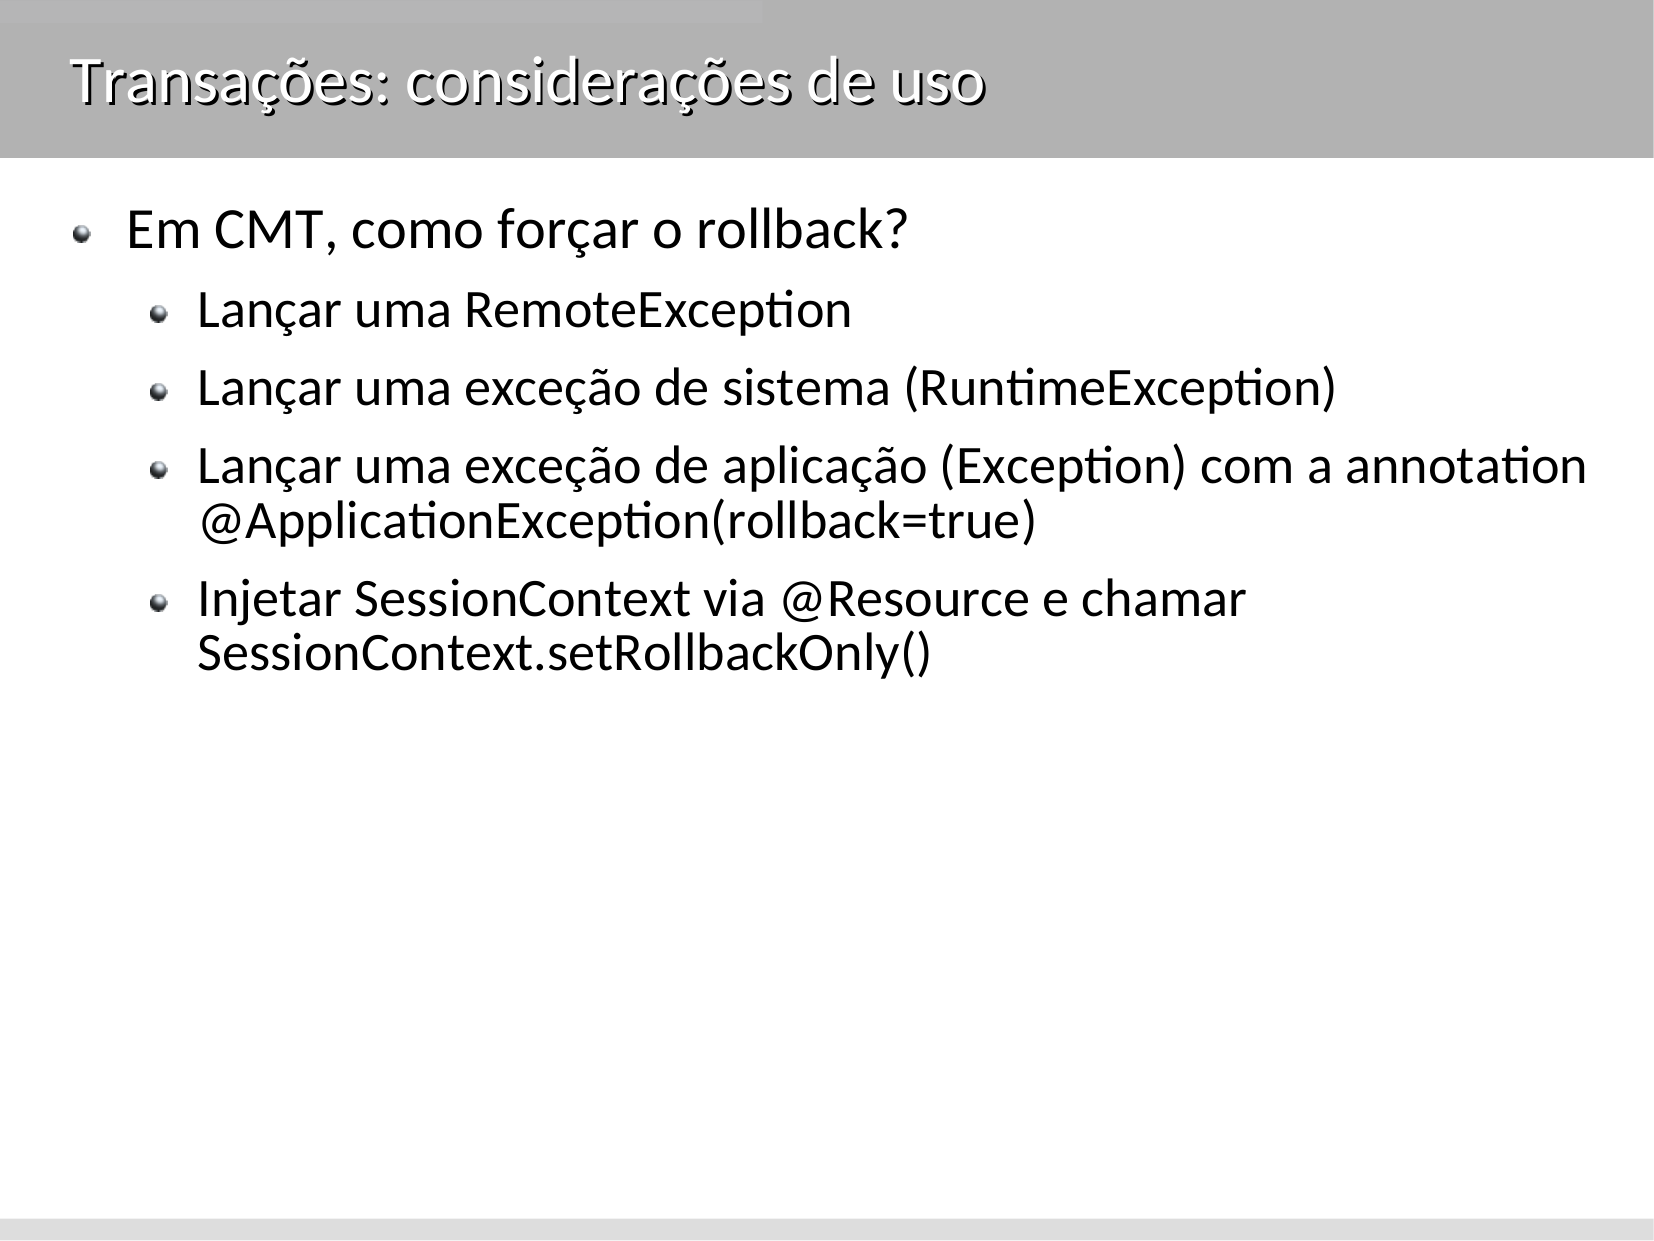

# Transações: considerações de uso
Em CMT, como forçar o rollback?
Lançar uma RemoteException
Lançar uma exceção de sistema (RuntimeException)
Lançar uma exceção de aplicação (Exception) com a annotation @ApplicationException(rollback=true)
Injetar SessionContext via @Resource e chamar SessionContext.setRollbackOnly()